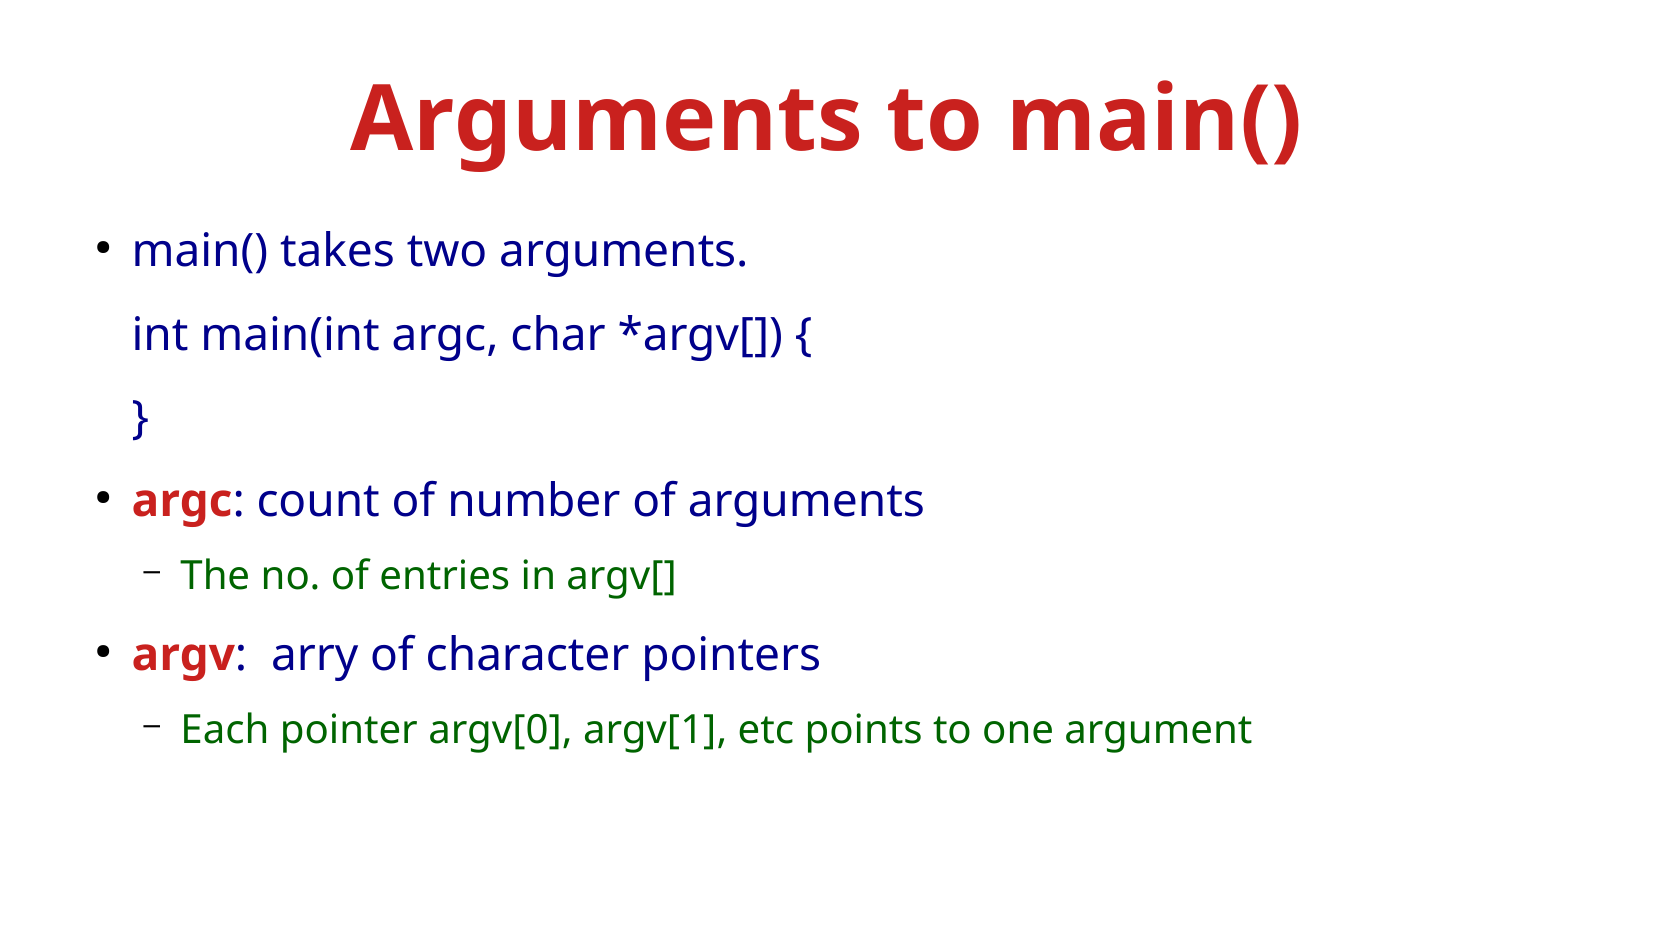

# Arguments to main()
main() takes two arguments.
int main(int argc, char *argv[]) {
}
argc: count of number of arguments
The no. of entries in argv[]
argv: arry of character pointers
Each pointer argv[0], argv[1], etc points to one argument